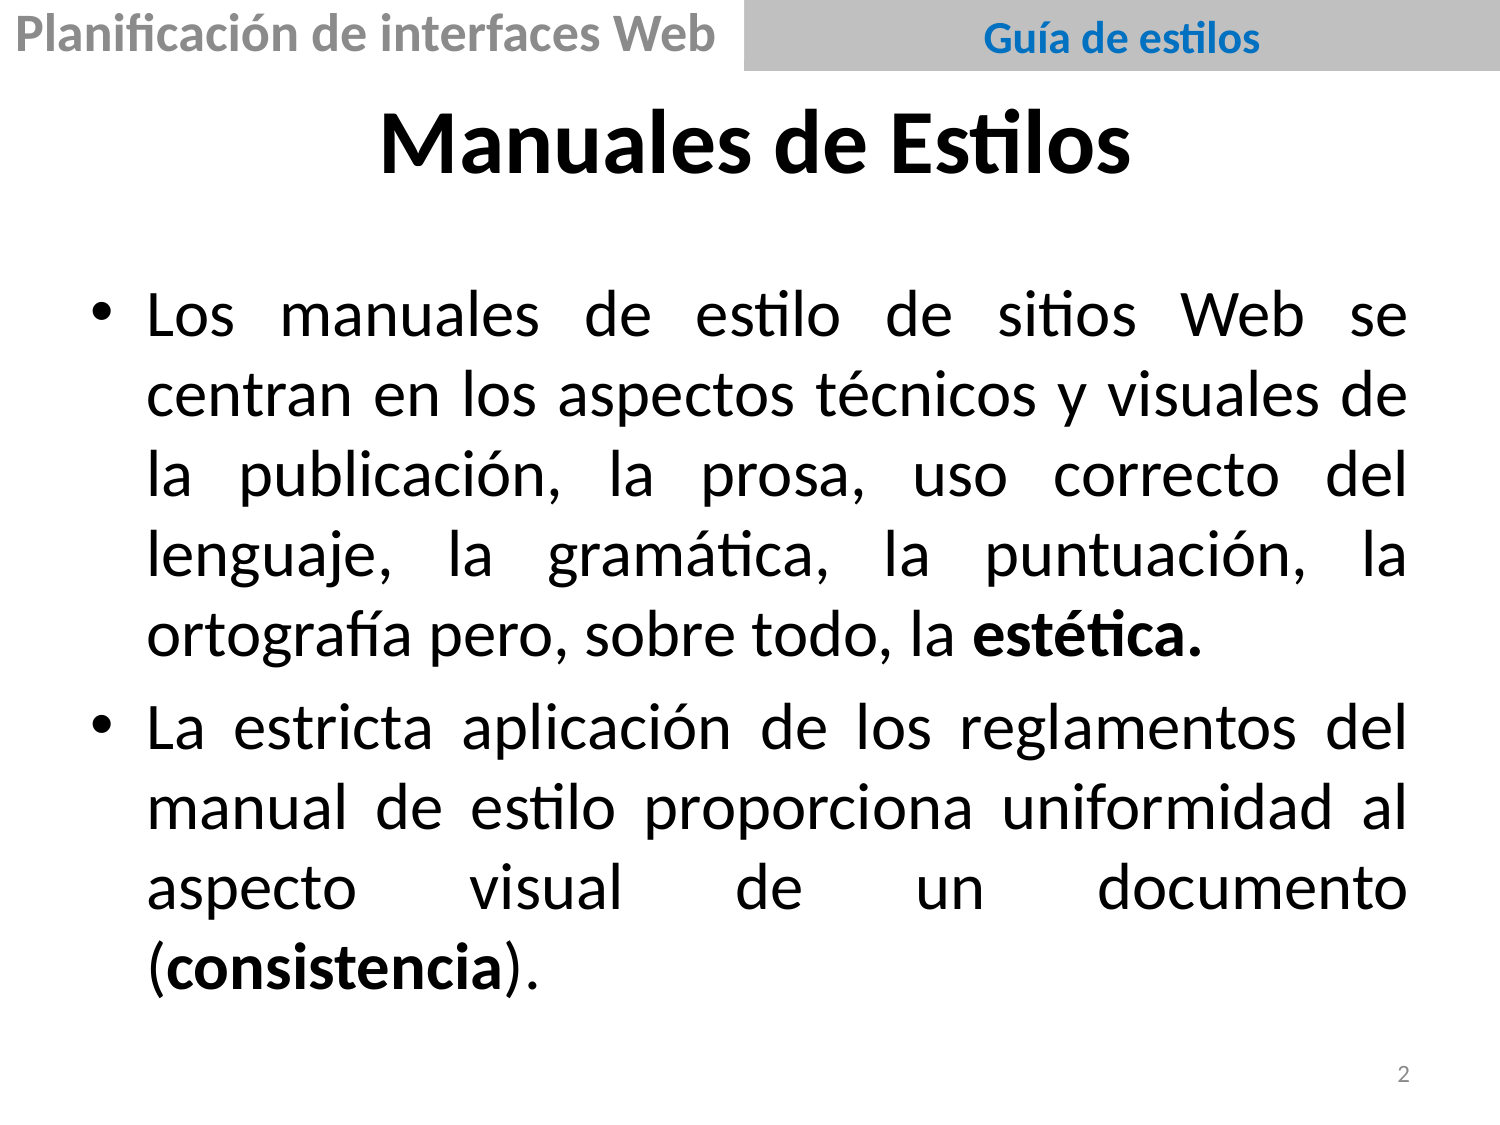

Planificación de interfaces Web
Guía de estilos
# Manuales de Estilos
Los manuales de estilo de sitios Web se centran en los aspectos técnicos y visuales de la publicación, la prosa, uso correcto del lenguaje, la gramática, la puntuación, la ortografía pero, sobre todo, la estética.
La estricta aplicación de los reglamentos del manual de estilo proporciona uniformidad al aspecto visual de un documento (consistencia).